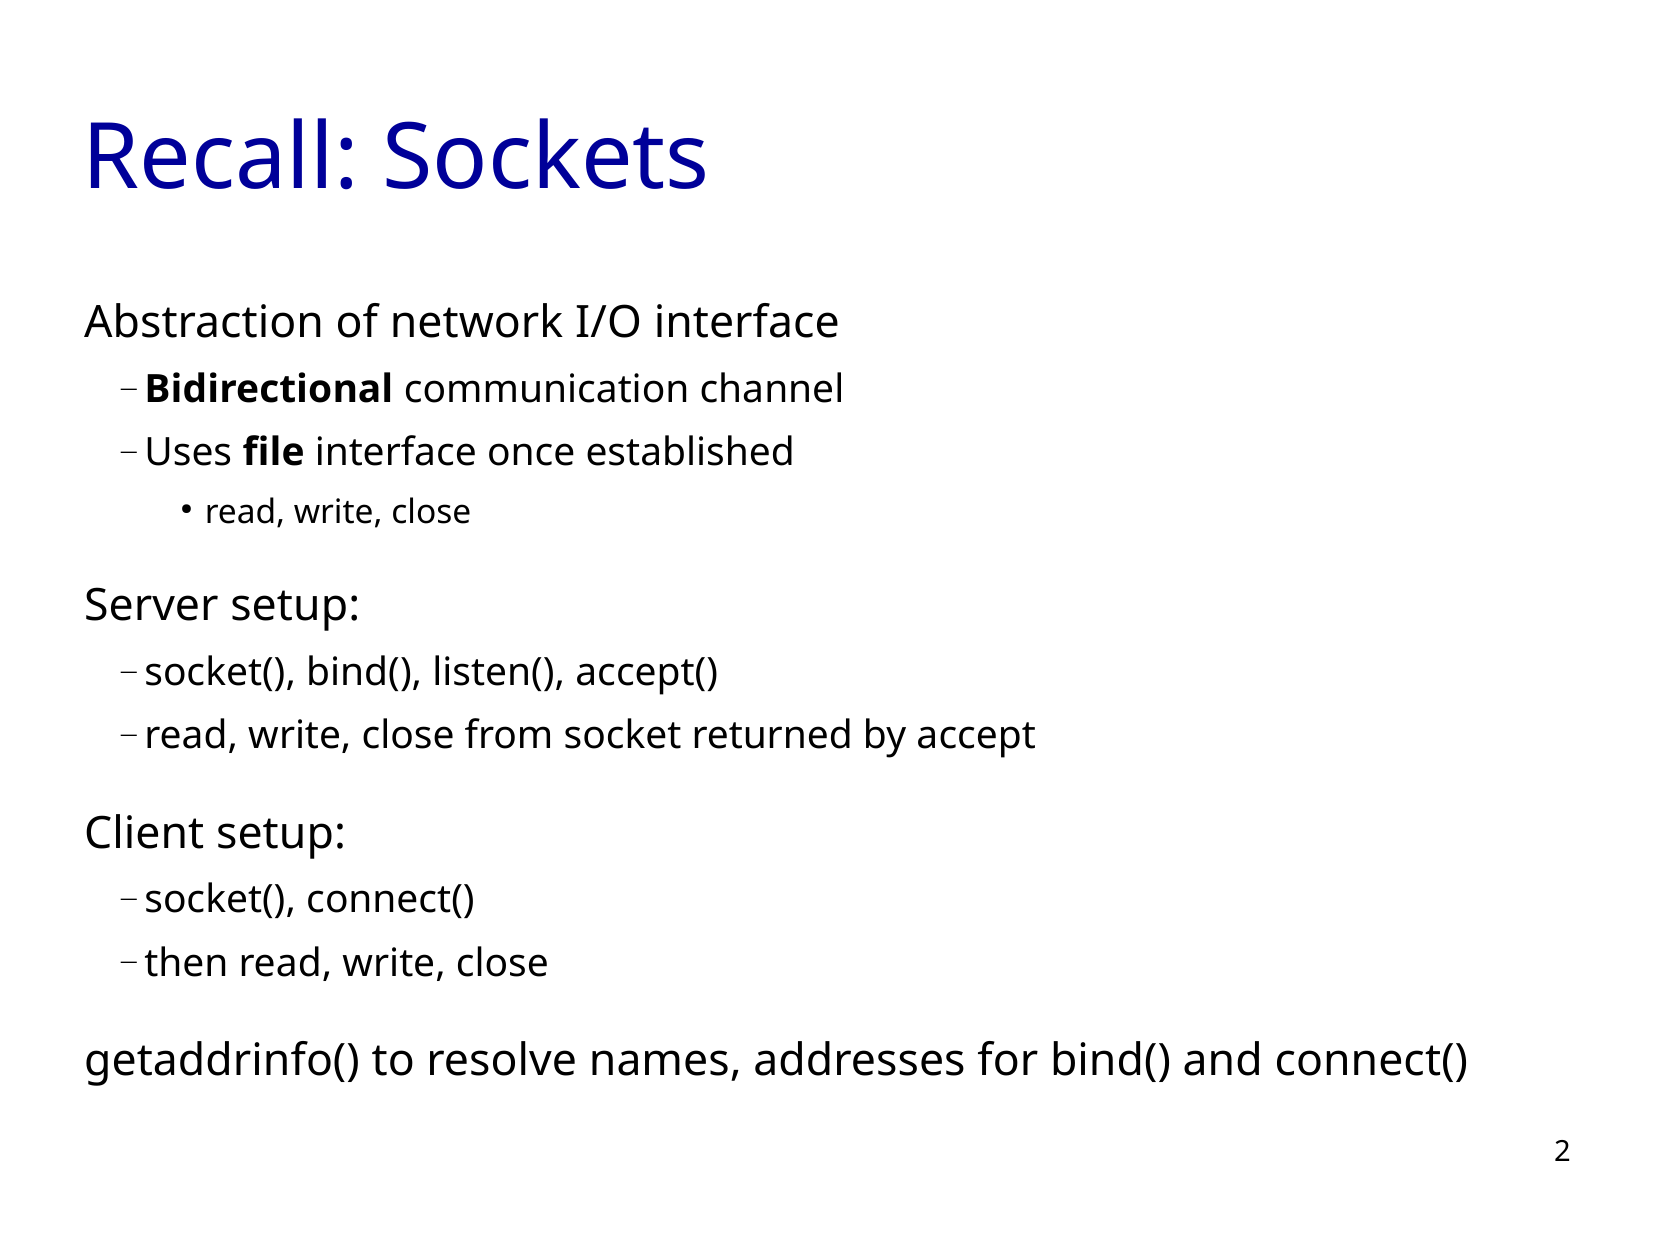

# Recall: Sockets
Abstraction of network I/O interface
Bidirectional communication channel
Uses file interface once established
read, write, close
Server setup:
socket(), bind(), listen(), accept()
read, write, close from socket returned by accept
Client setup:
socket(), connect()
then read, write, close
getaddrinfo() to resolve names, addresses for bind() and connect()
2